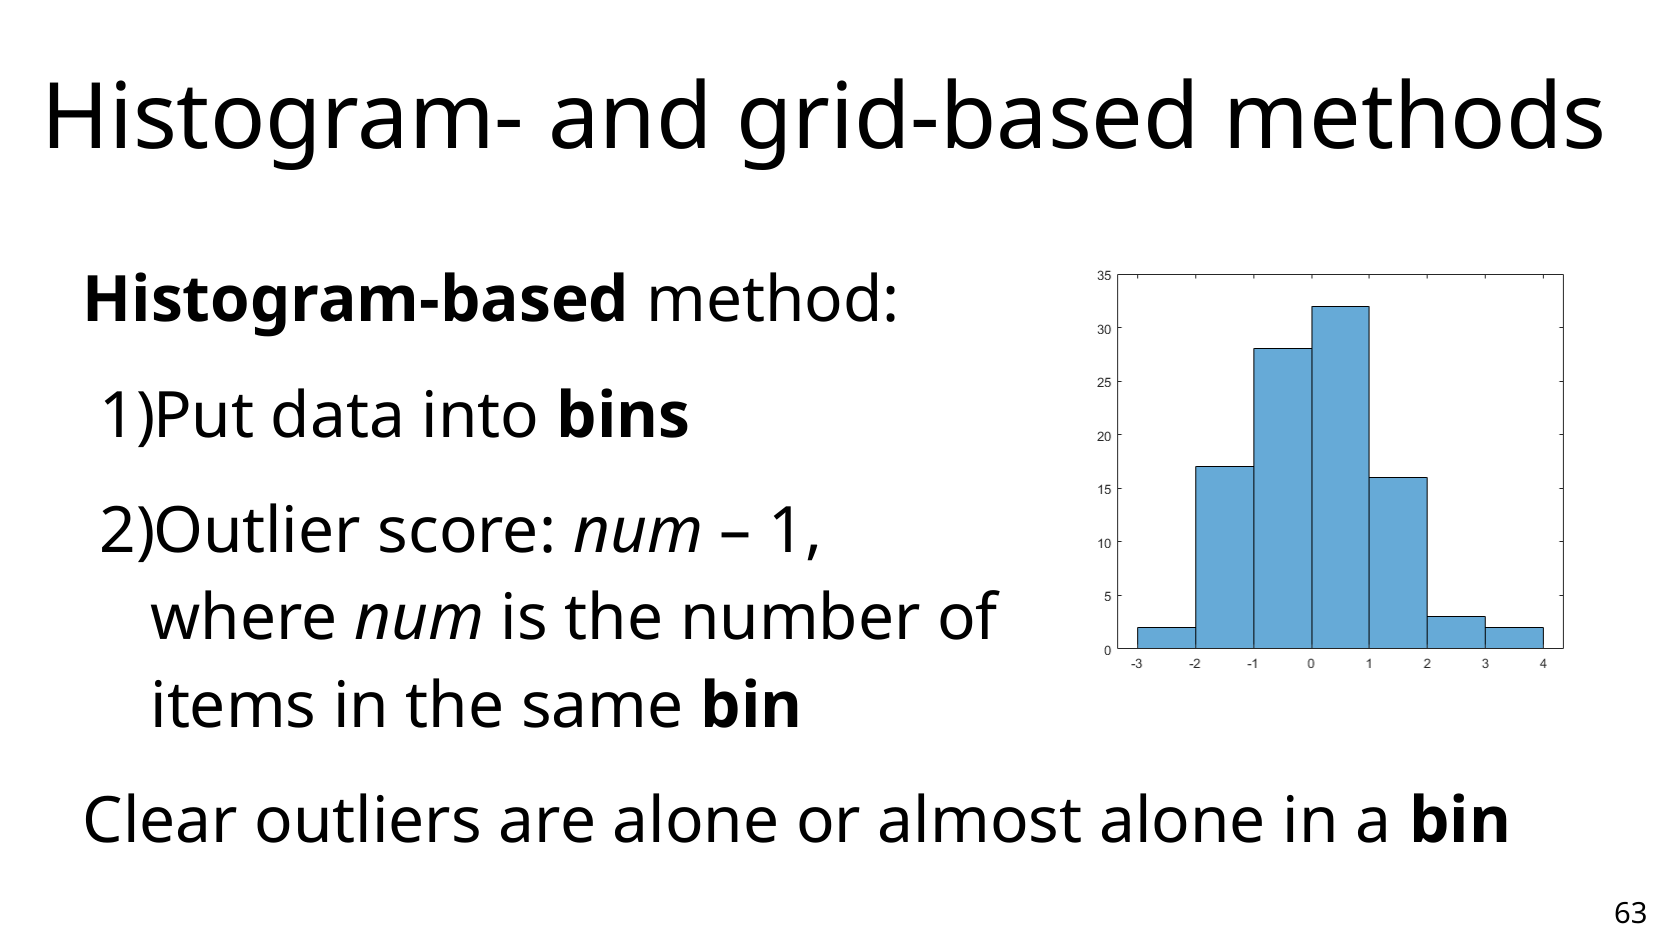

# Histogram- and grid-based methods
Histogram-based method:
Put data into bins
Outlier score: num – 1,
where num is the number of
items in the same bin
Clear outliers are alone or almost alone in a bin
63